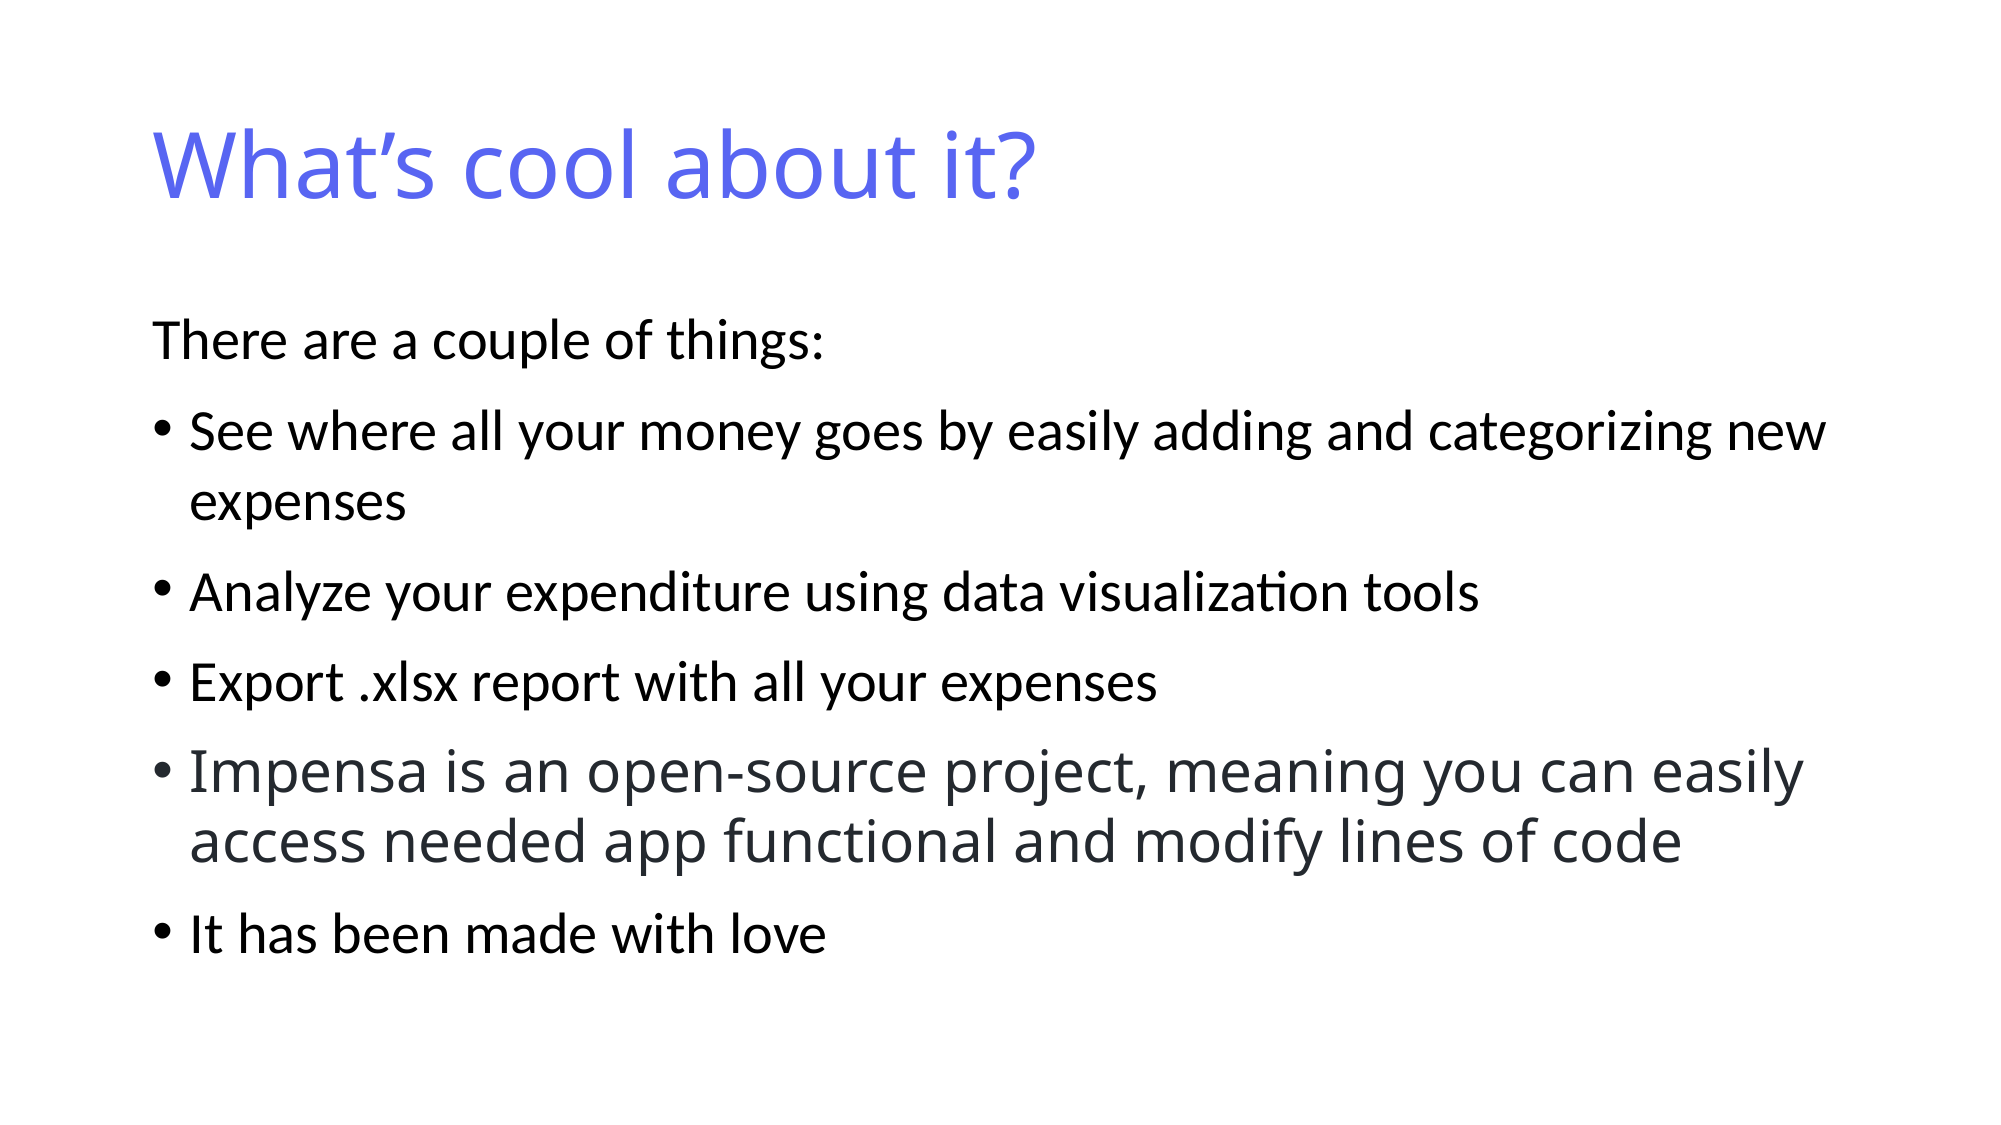

# What’s cool about it?
There are a couple of things:
See where all your money goes by easily adding and categorizing new expenses
Analyze your expenditure using data visualization tools
Export .xlsx report with all your expenses
Impensa is an open-source project, meaning you can easily access needed app functional and modify lines of code
It has been made with love